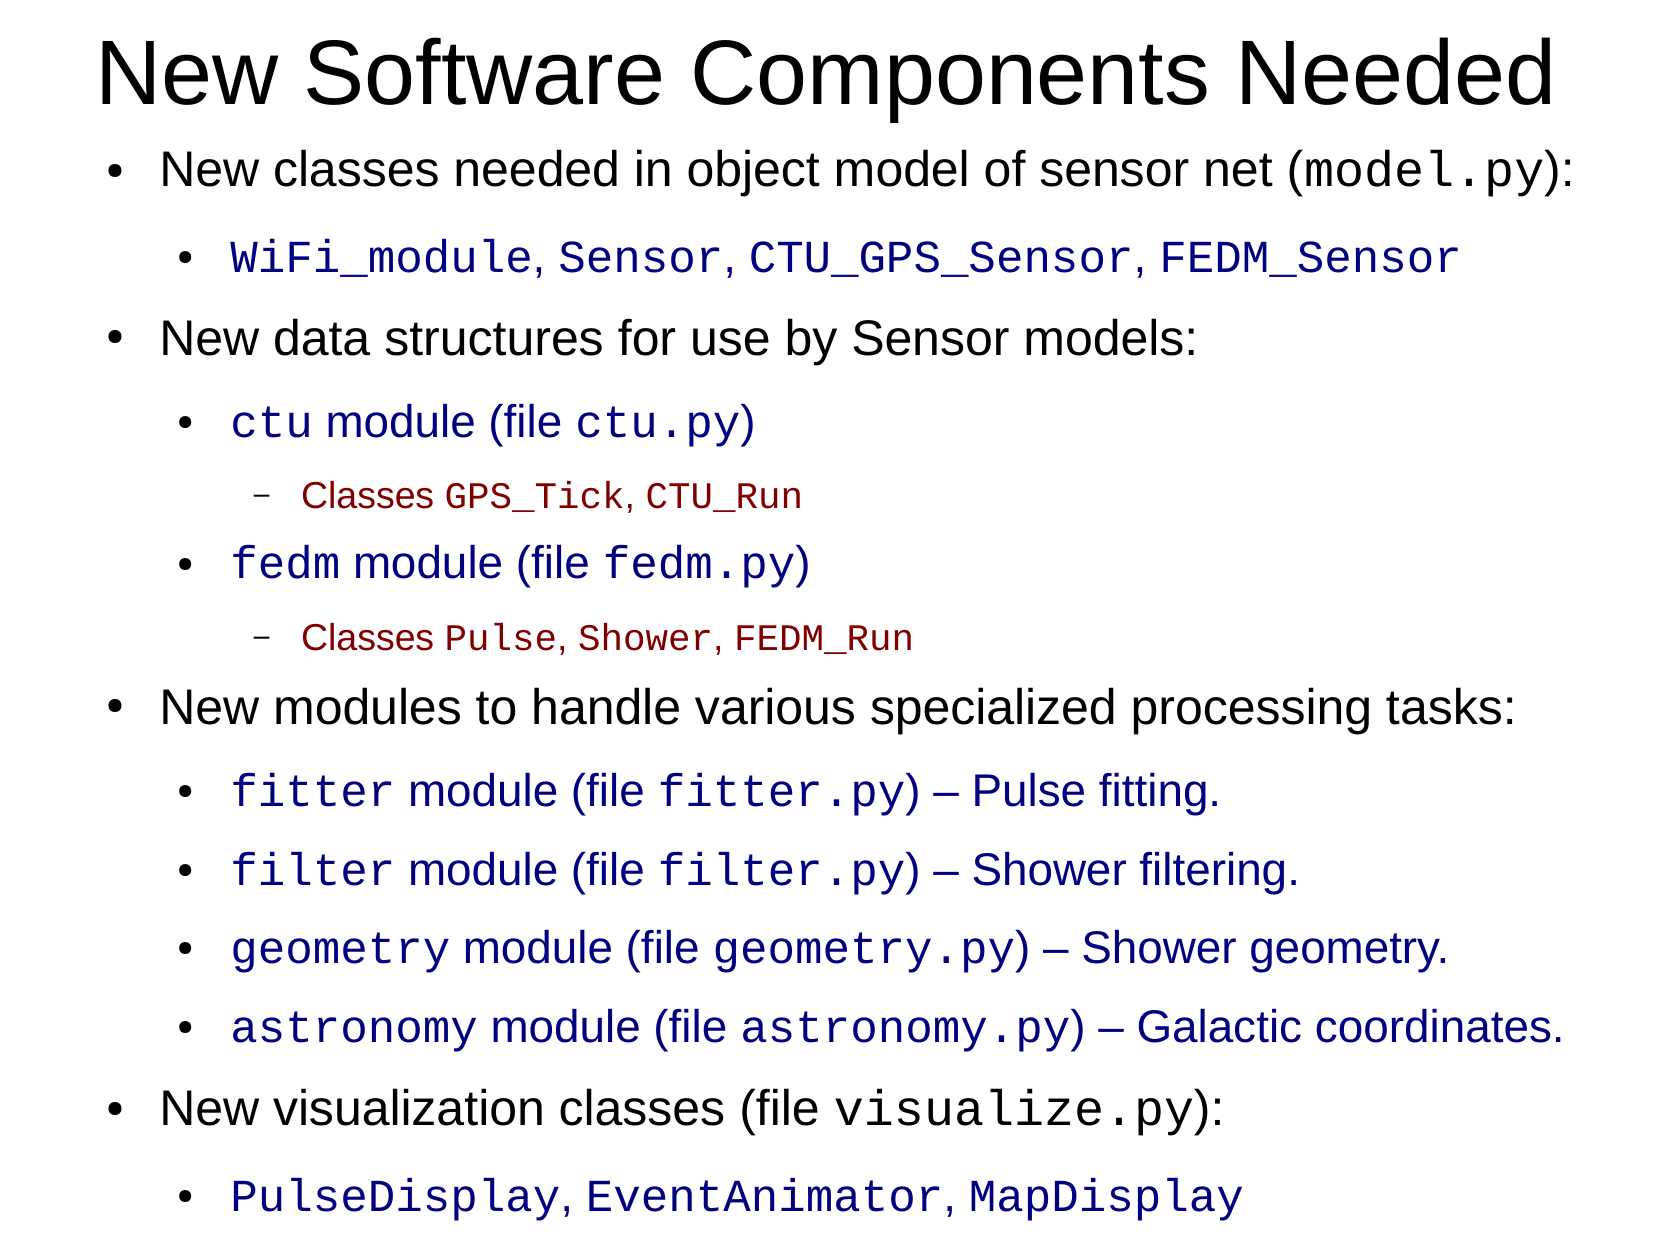

# New Software Components Needed
New classes needed in object model of sensor net (model.py):
WiFi_module, Sensor, CTU_GPS_Sensor, FEDM_Sensor
New data structures for use by Sensor models:
ctu module (file ctu.py)
Classes GPS_Tick, CTU_Run
fedm module (file fedm.py)
Classes Pulse, Shower, FEDM_Run
New modules to handle various specialized processing tasks:
fitter module (file fitter.py) – Pulse fitting.
filter module (file filter.py) – Shower filtering.
geometry module (file geometry.py) – Shower geometry.
astronomy module (file astronomy.py) – Galactic coordinates.
New visualization classes (file visualize.py):
PulseDisplay, EventAnimator, MapDisplay